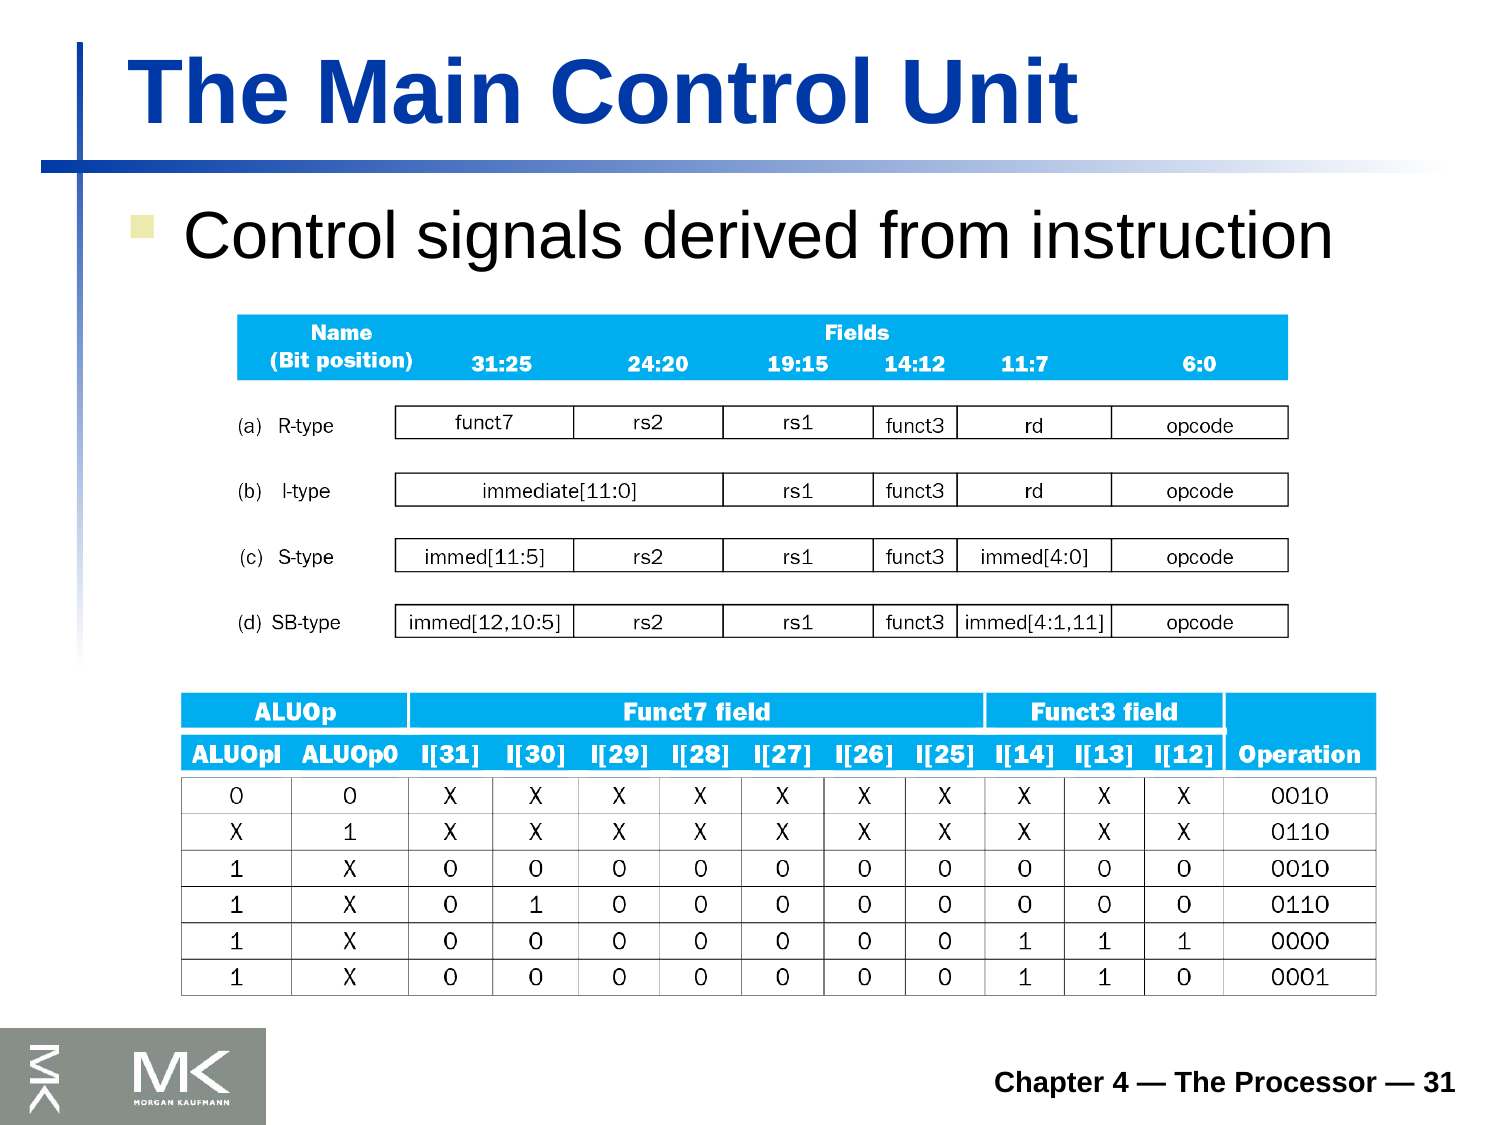

# The Main Control Unit
Control signals derived from instruction
Chapter 4 — The Processor —